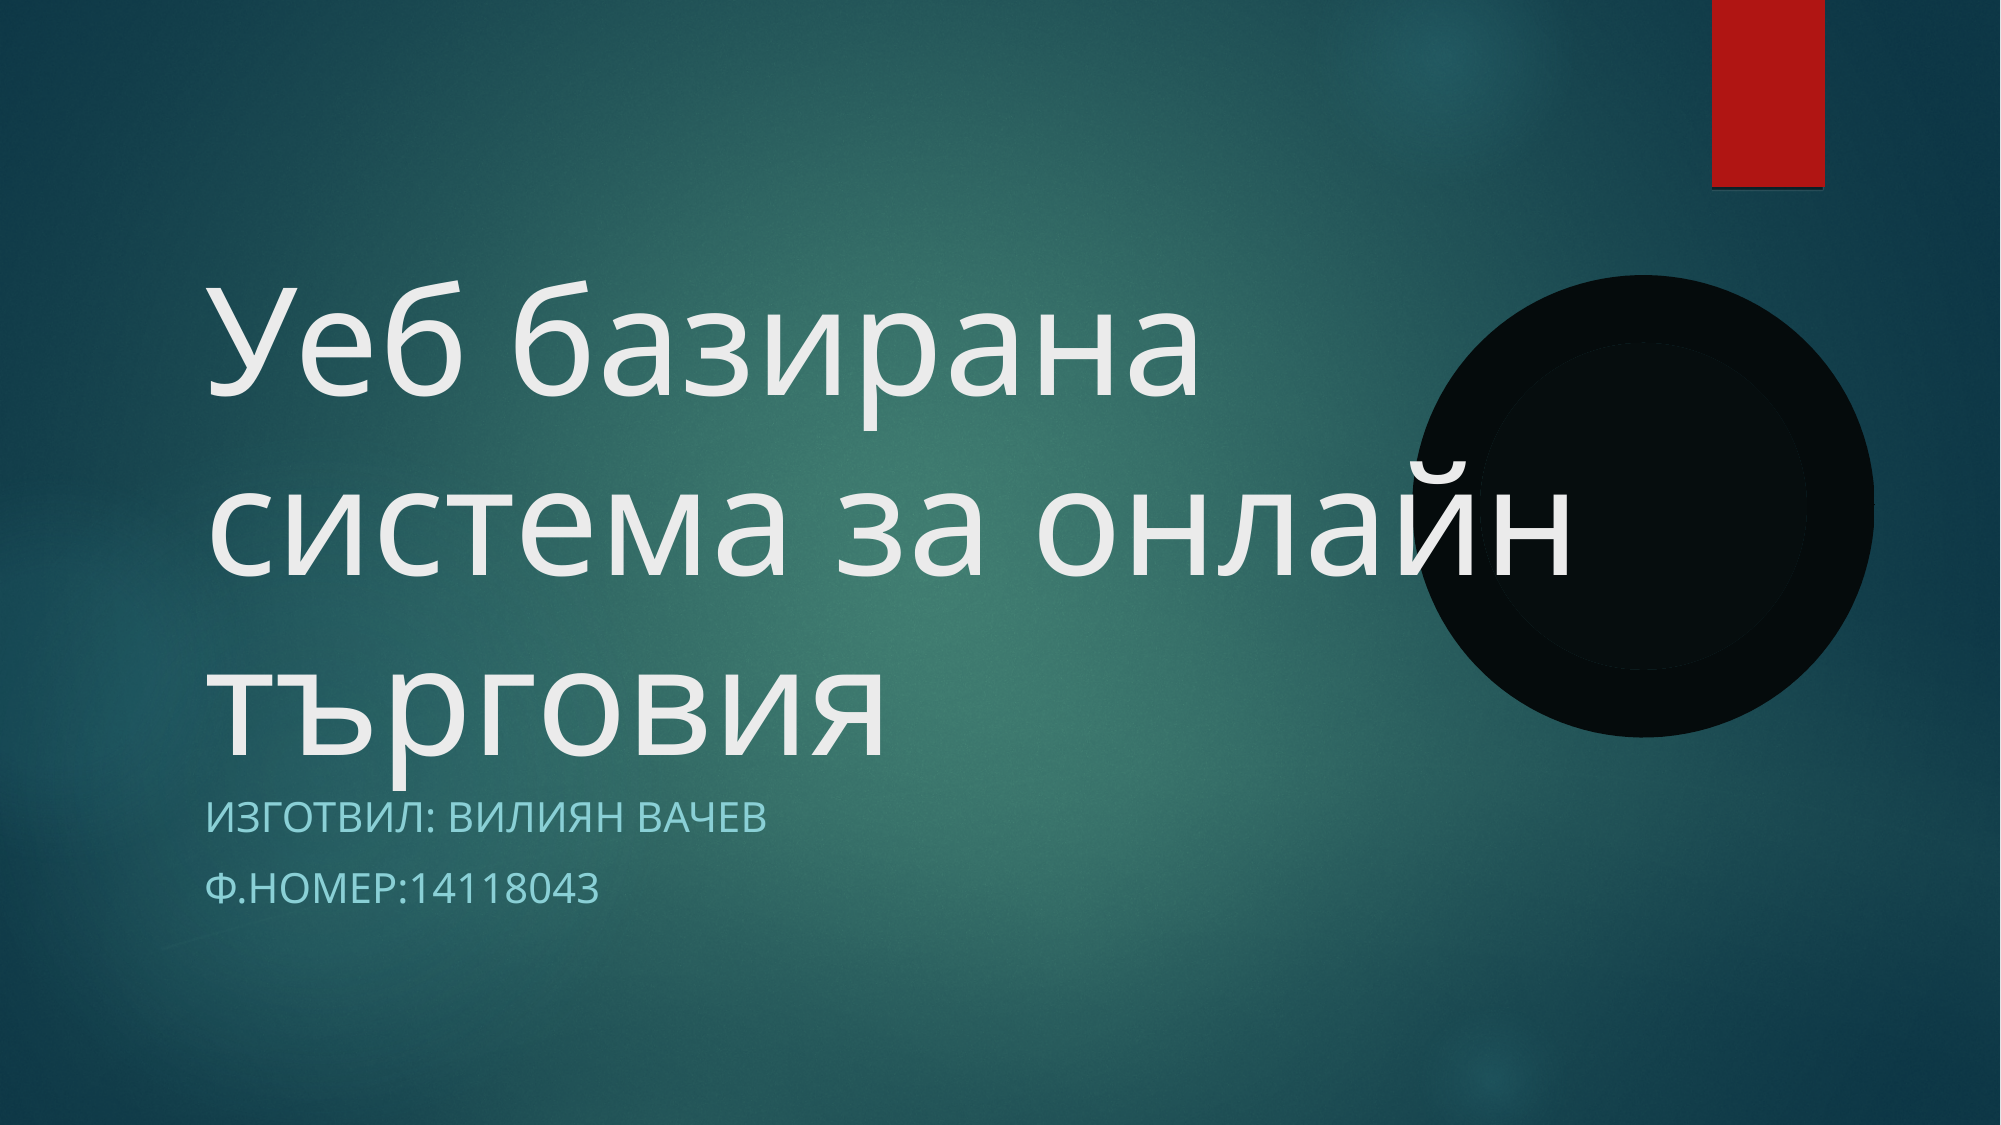

# Уеб базирана система за онлайн търговия
Изготвил: Вилиян Вачев
Ф.номер:14118043